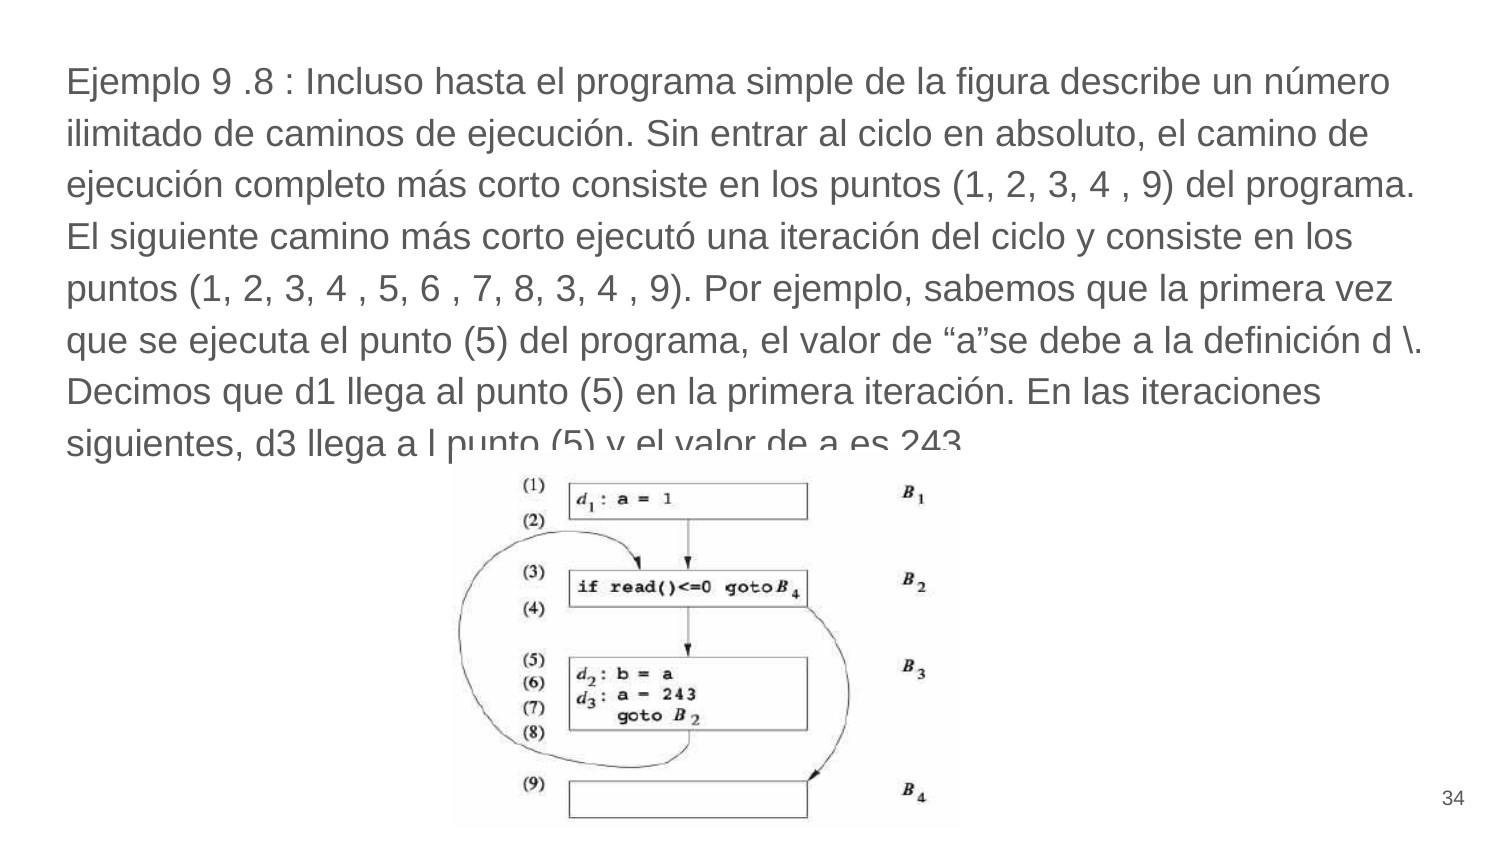

# Ejemplo 9 .8 : Incluso hasta el programa simple de la figura describe un número ilimitado de caminos de ejecución. Sin entrar al ciclo en absoluto, el camino de ejecución completo más corto consiste en los puntos (1, 2, 3, 4 , 9) del programa. El siguiente camino más corto ejecutó una iteración del ciclo y consiste en los puntos (1, 2, 3, 4 , 5, 6 , 7, 8, 3, 4 , 9). Por ejemplo, sabemos que la primera vez que se ejecuta el punto (5) del programa, el valor de “a”se debe a la definición d \. Decimos que d1 llega al punto (5) en la primera iteración. En las iteraciones siguientes, d3 llega a l punto (5) y el valor de a es 243